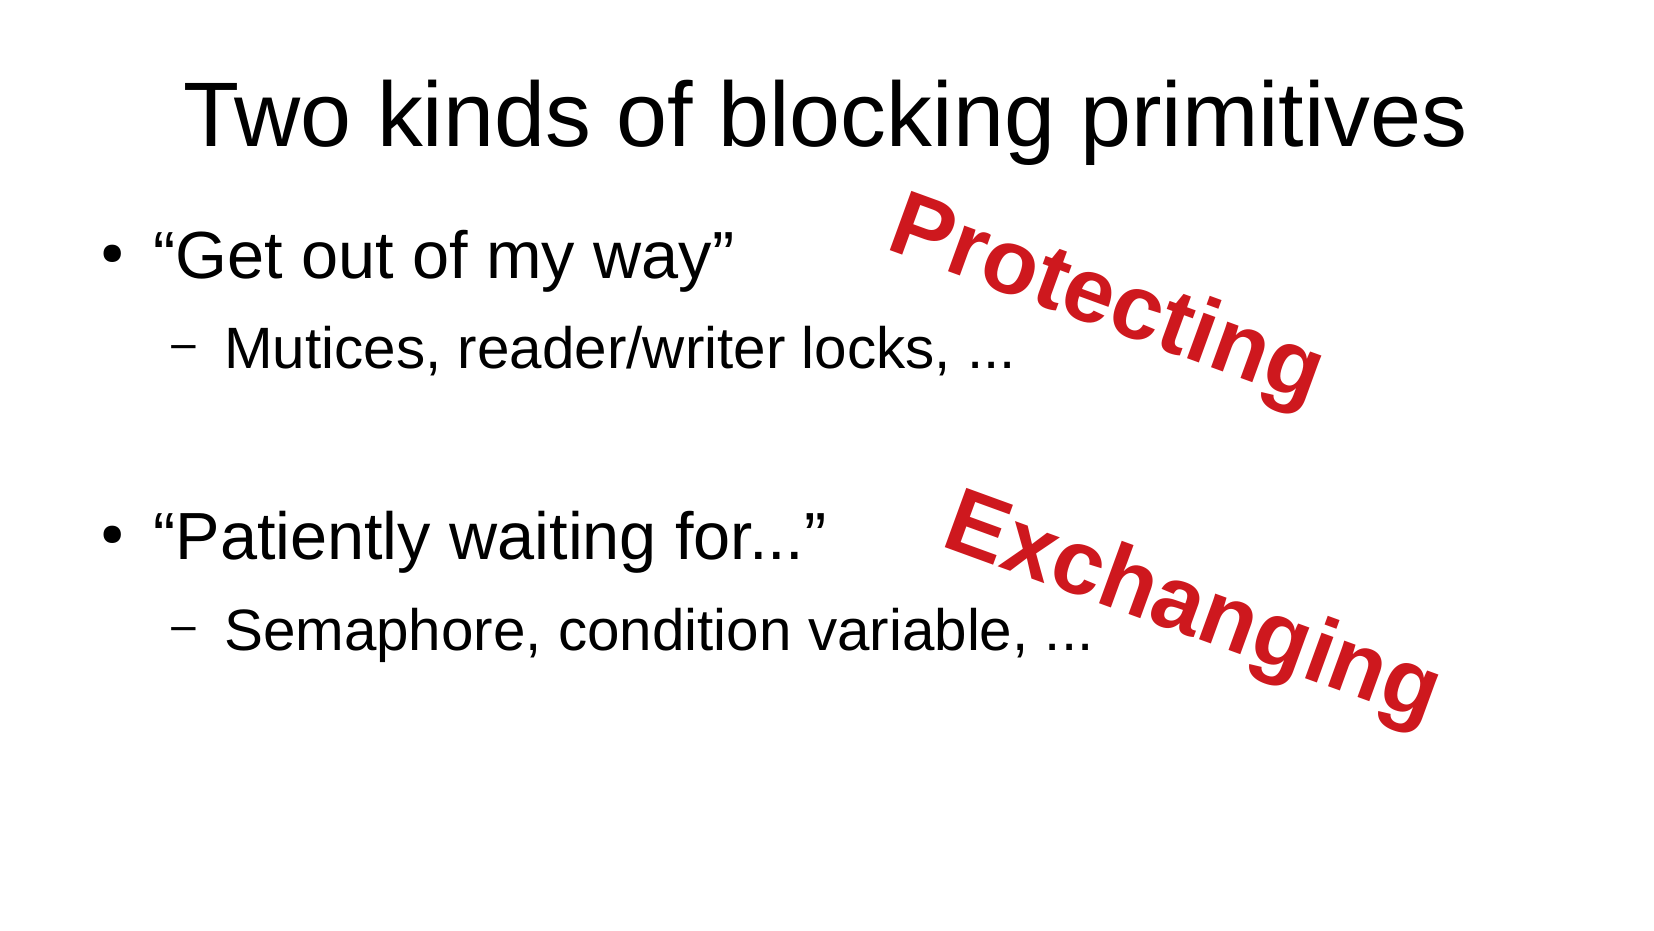

# Two kinds of blocking primitives
“Get out of my way”
Mutices, reader/writer locks, ...
“Patiently waiting for...”
Semaphore, condition variable, ...
Protecting
Exchanging